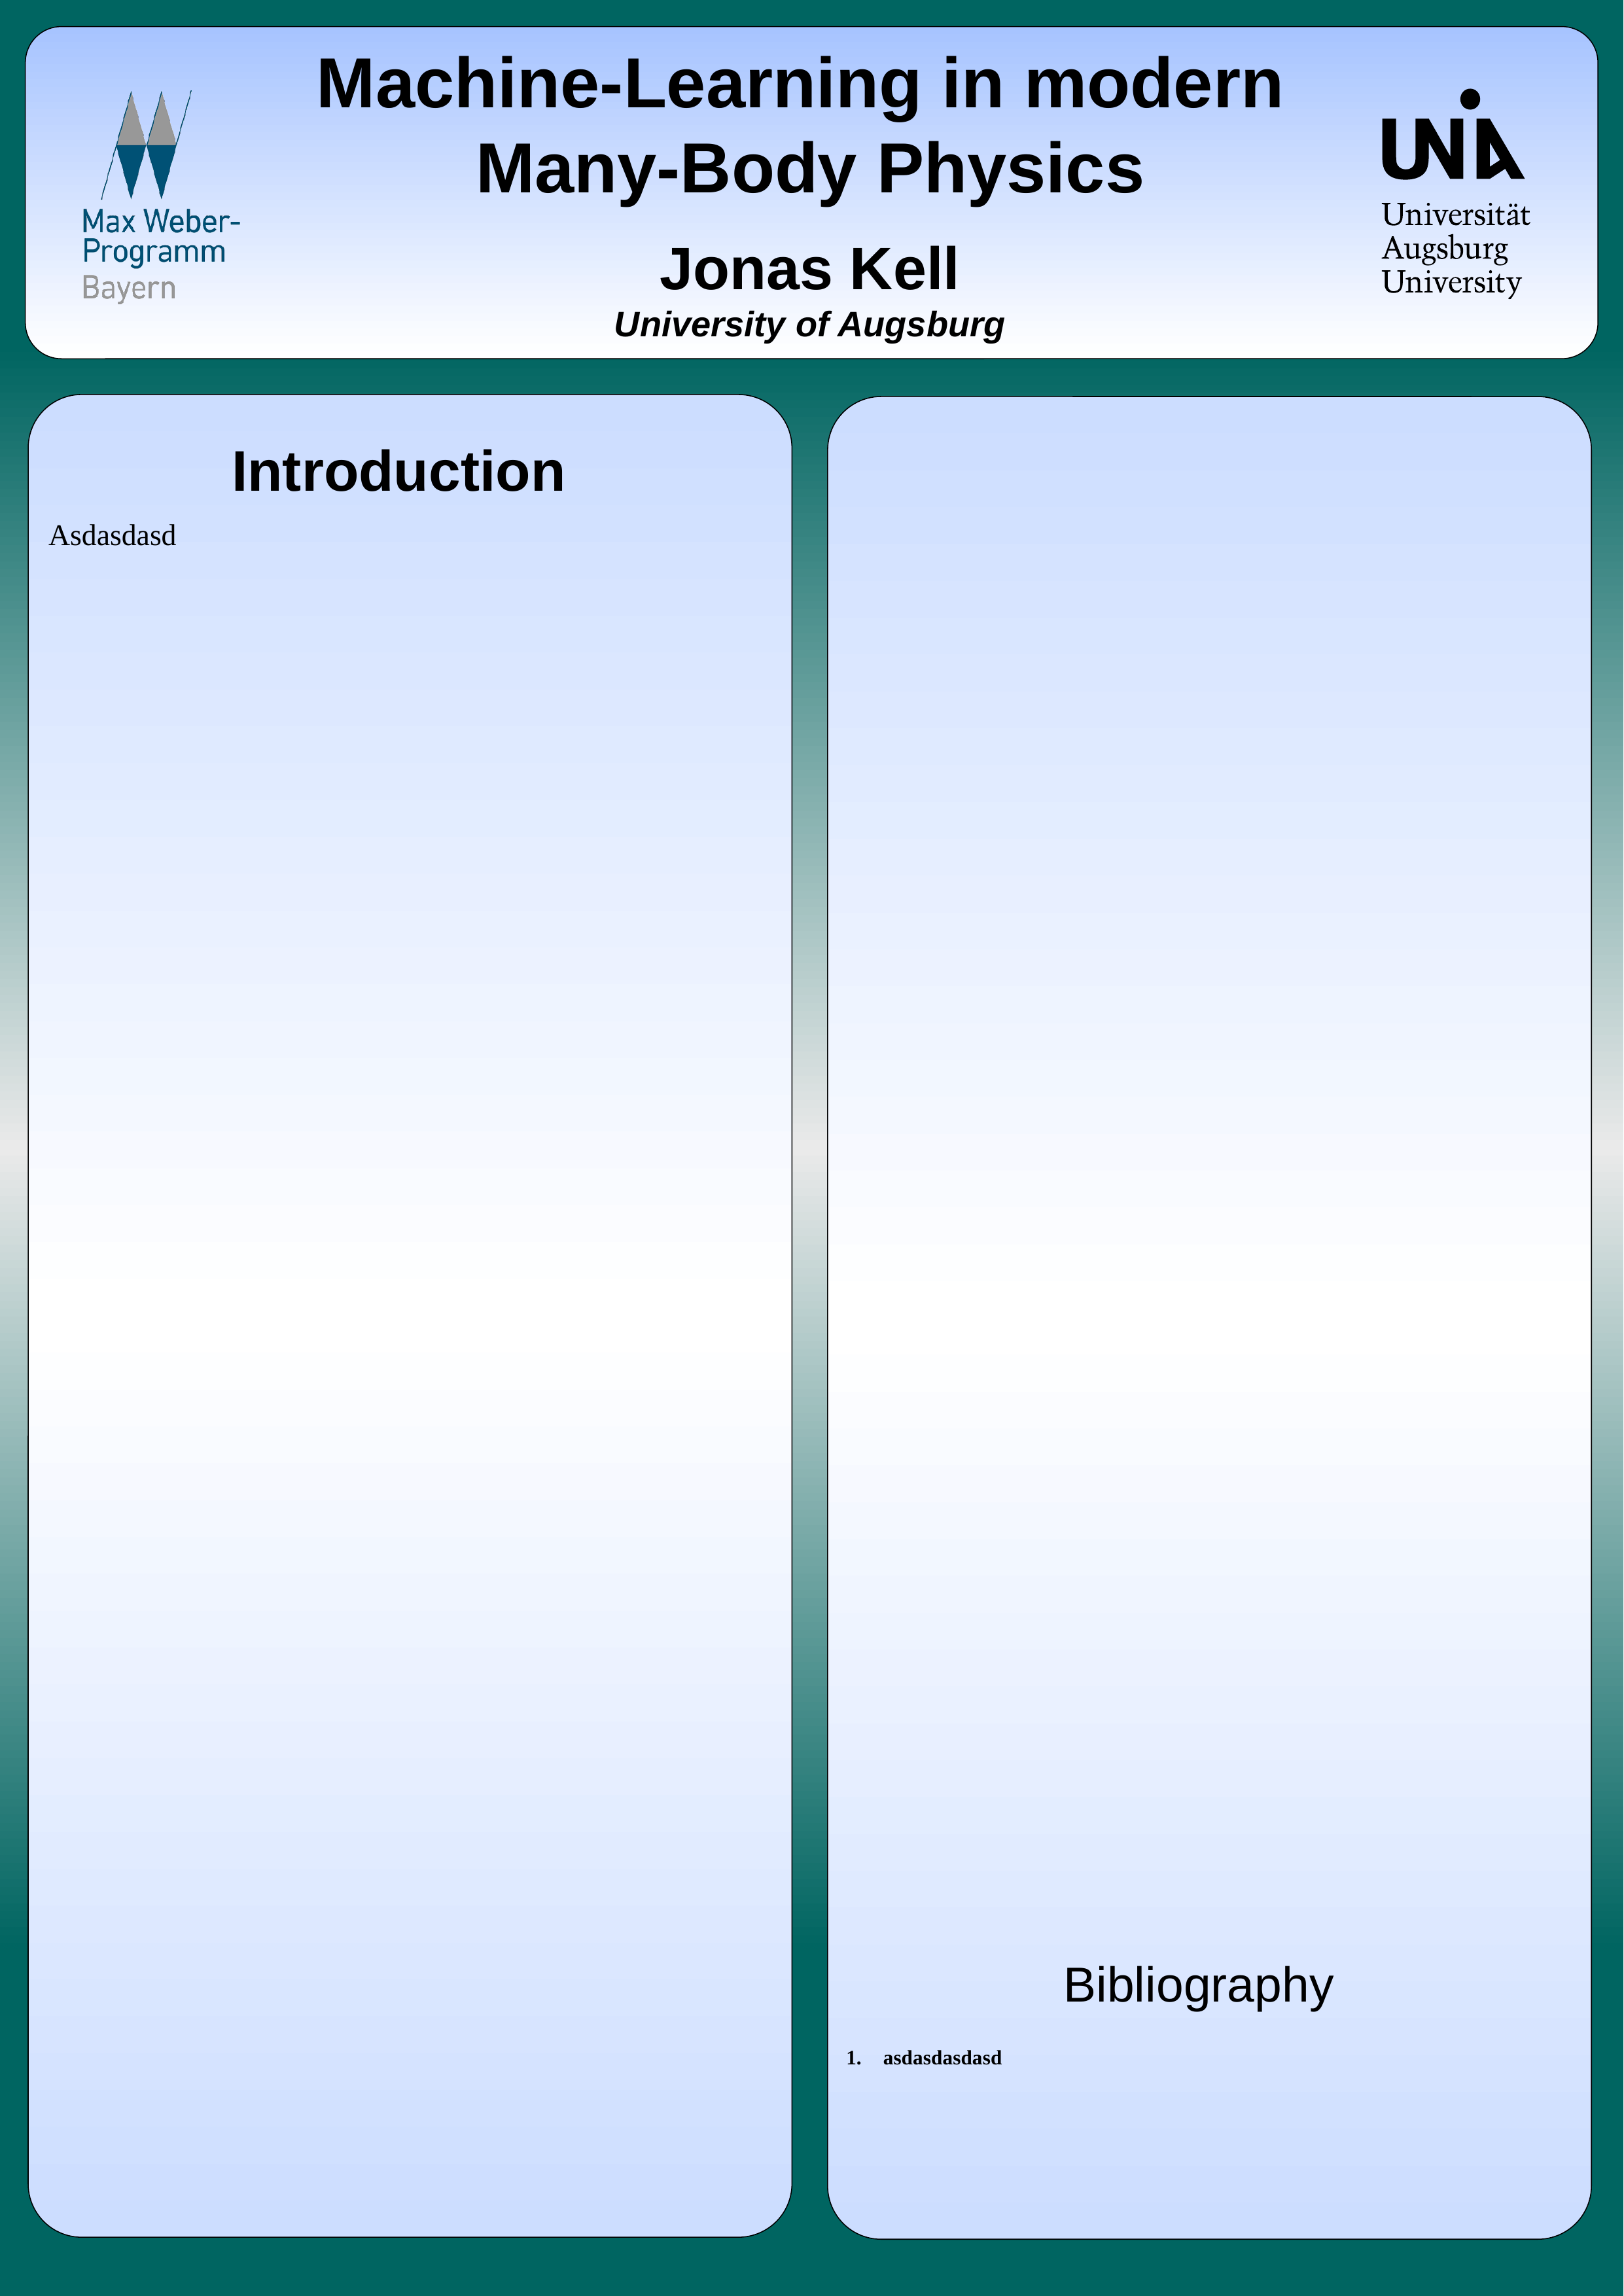

Machine-Learning in modern
Many-Body Physics
Jonas Kell
University of Augsburg
Introduction
Asdasdasd
Bibliography
asdasdasdasd